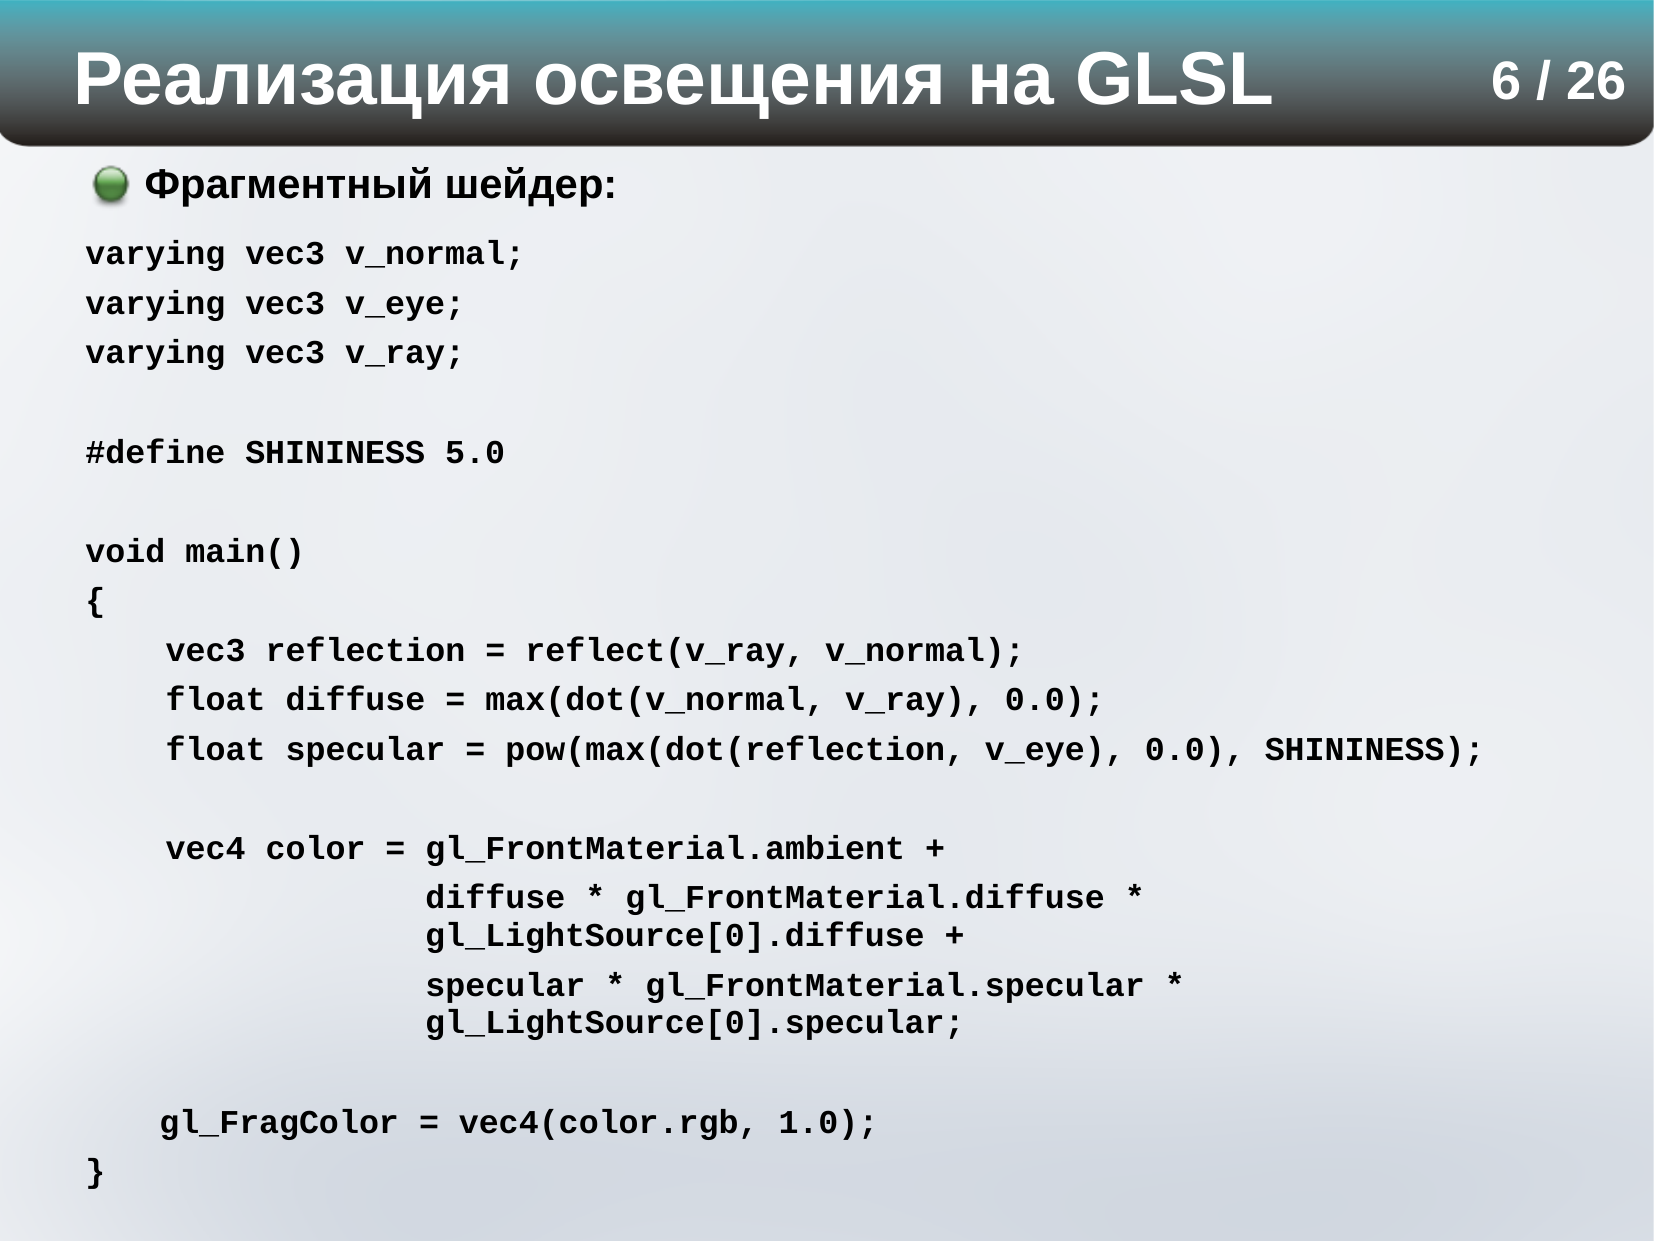

Реализация освещения на GLSL
Фрагментный шейдер:
varying vec3 v_normal;
varying vec3 v_eye;
varying vec3 v_ray;
#define SHININESS 5.0
void main()
{
 vec3 reflection = reflect(v_ray, v_normal);
 float diffuse = max(dot(v_normal, v_ray), 0.0);
 float specular = pow(max(dot(reflection, v_eye), 0.0), SHININESS);
 vec4 color = gl_FrontMaterial.ambient +
 diffuse * gl_FrontMaterial.diffuse *
 gl_LightSource[0].diffuse +
 specular * gl_FrontMaterial.specular *
 gl_LightSource[0].specular;
	gl_FragColor = vec4(color.rgb, 1.0);
}